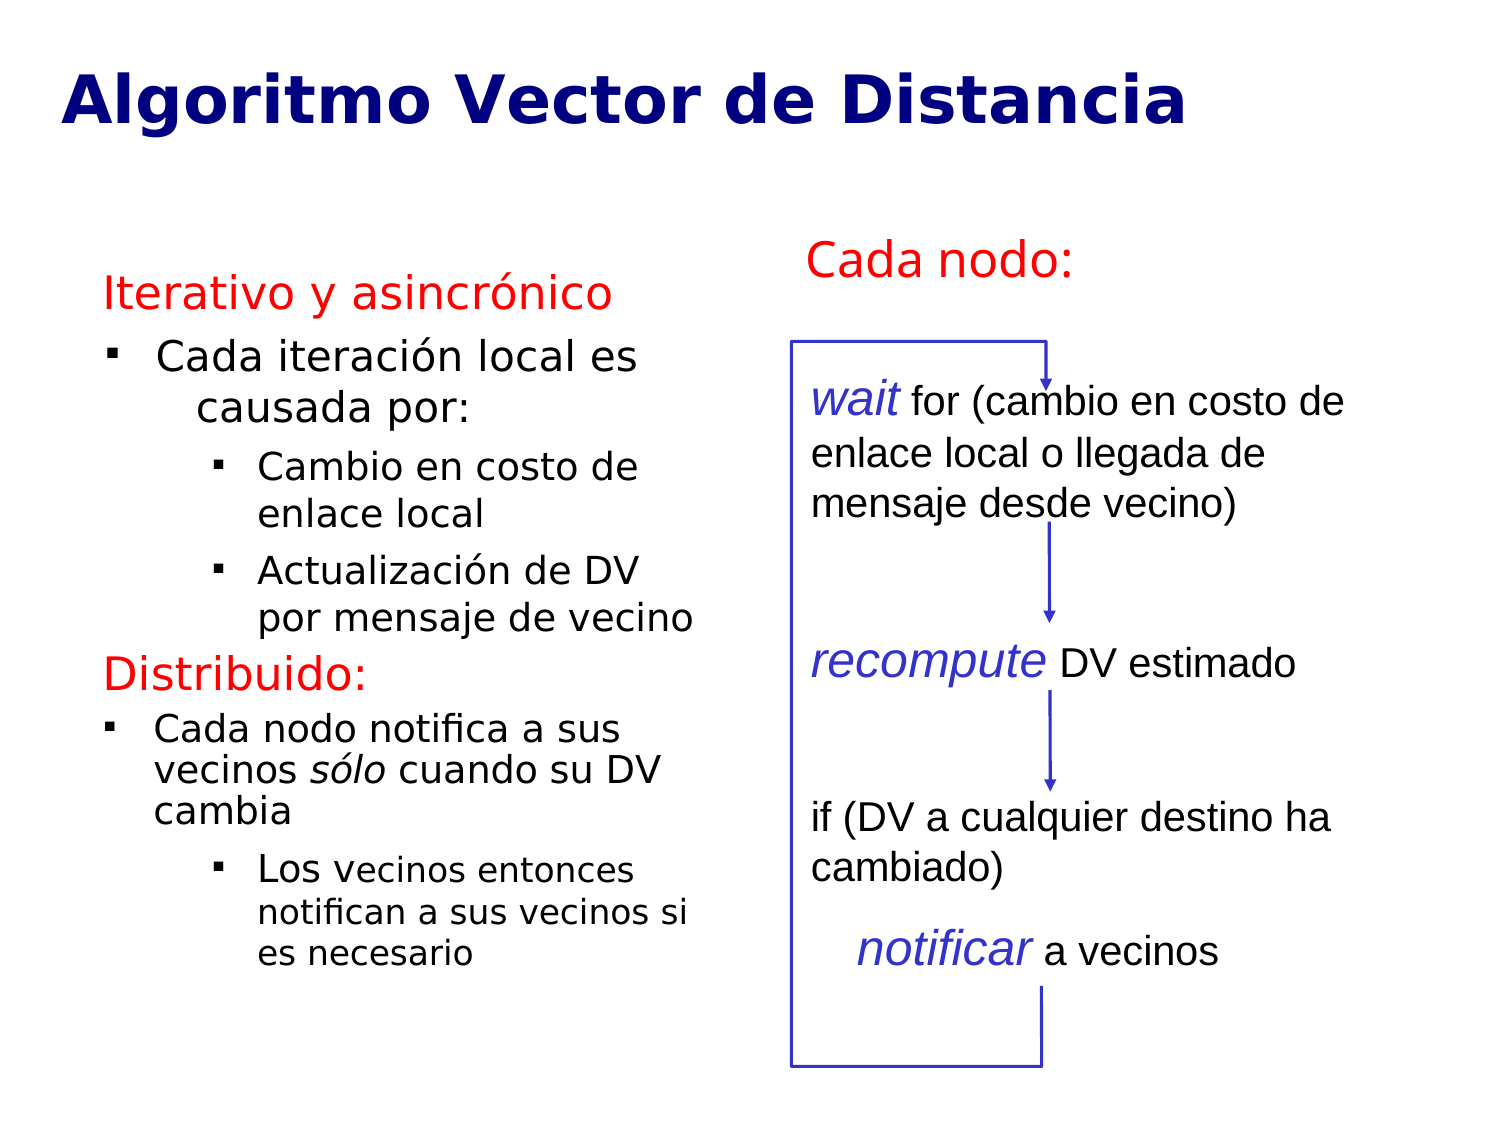

# Algoritmo Vector de Distancia
Cada nodo:
Iterativo y asincrónico
Cada iteración local es causada por:
Cambio en costo de enlace local
Actualización de DV por mensaje de vecino
Distribuido:
Cada nodo notifica a sus vecinos sólo cuando su DV cambia
Los vecinos entonces notifican a sus vecinos si es necesario
wait for (cambio en costo de enlace local o llegada de mensaje desde vecino)
recompute DV estimado
if (DV a cualquier destino ha cambiado)
 notificar a vecinos